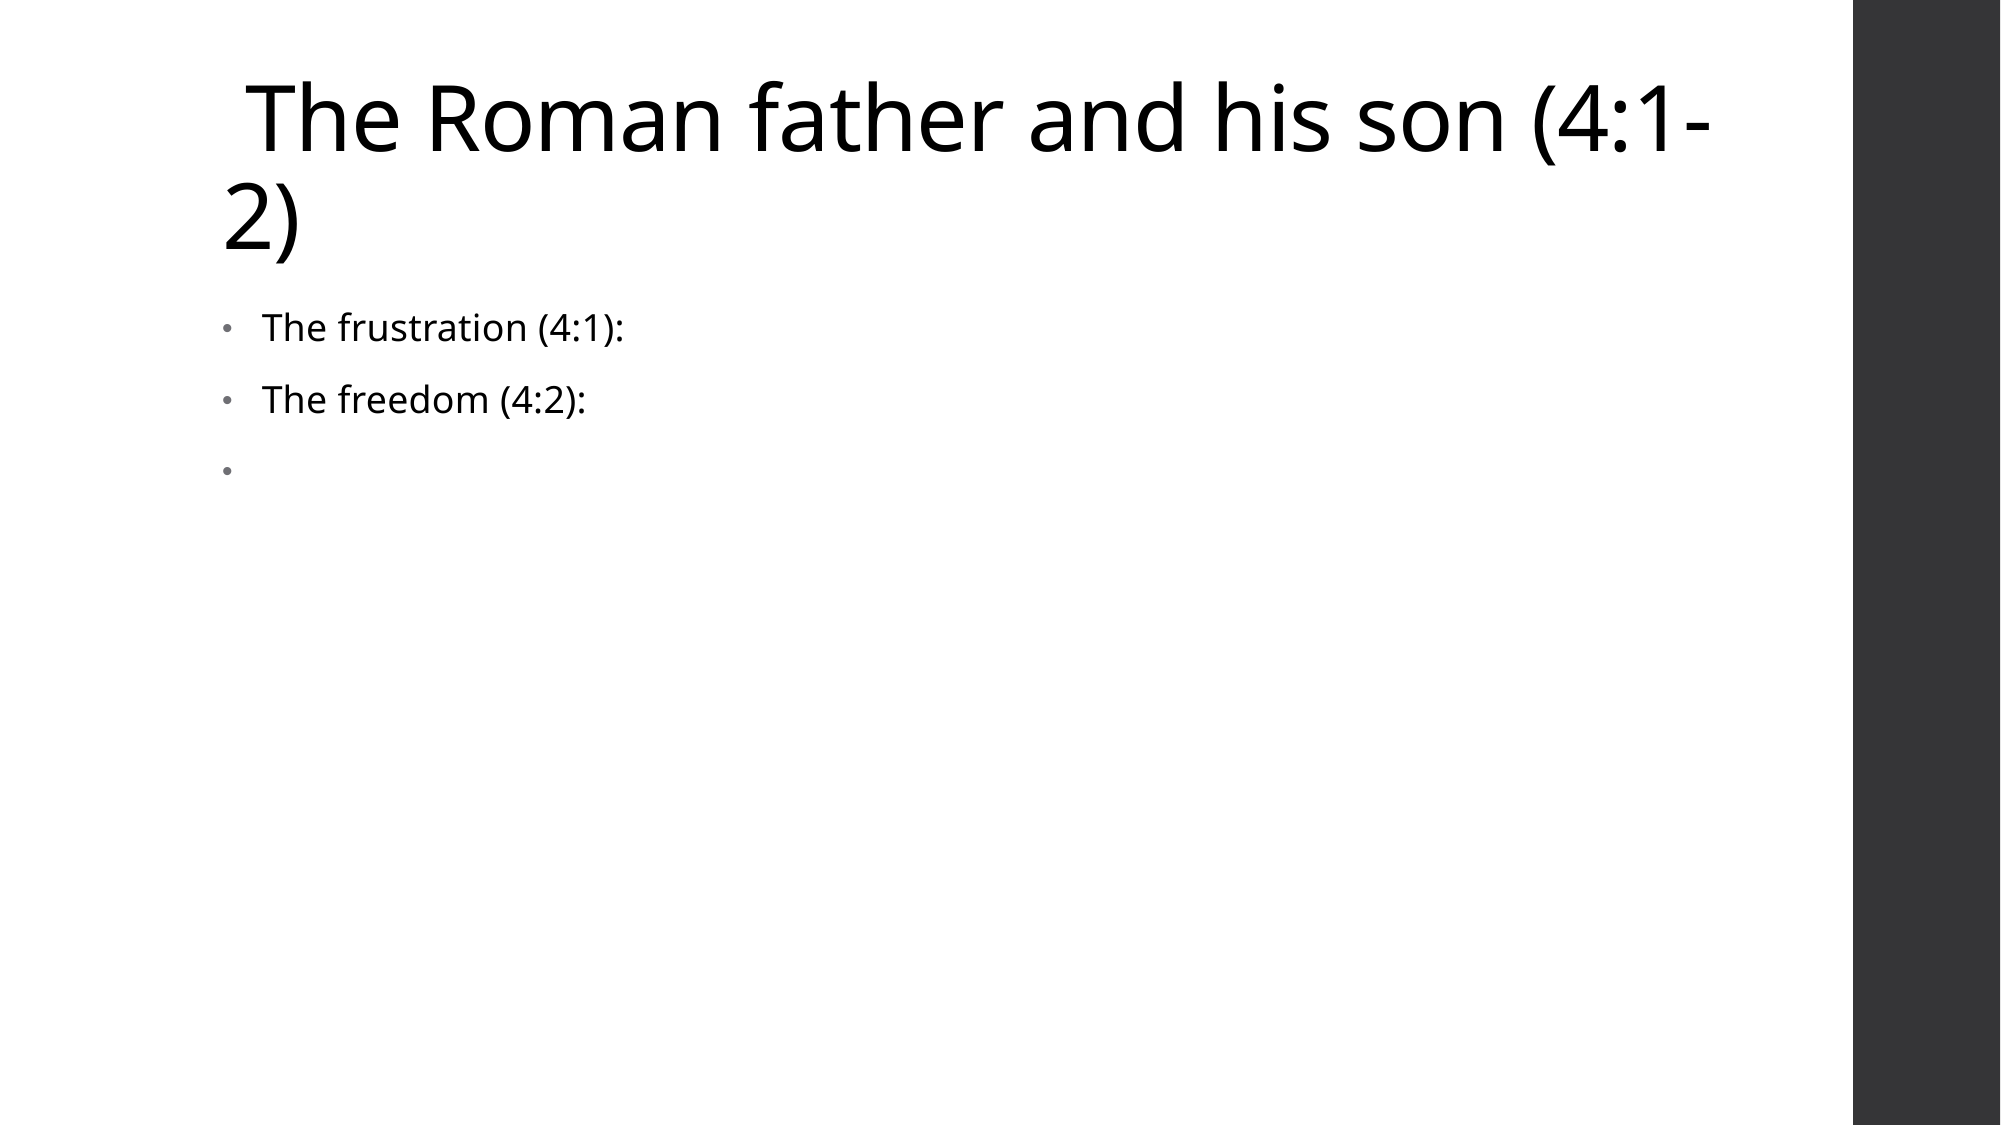

# The Roman father and his son (4:1-2)
 The frustration (4:1):
 The freedom (4:2):